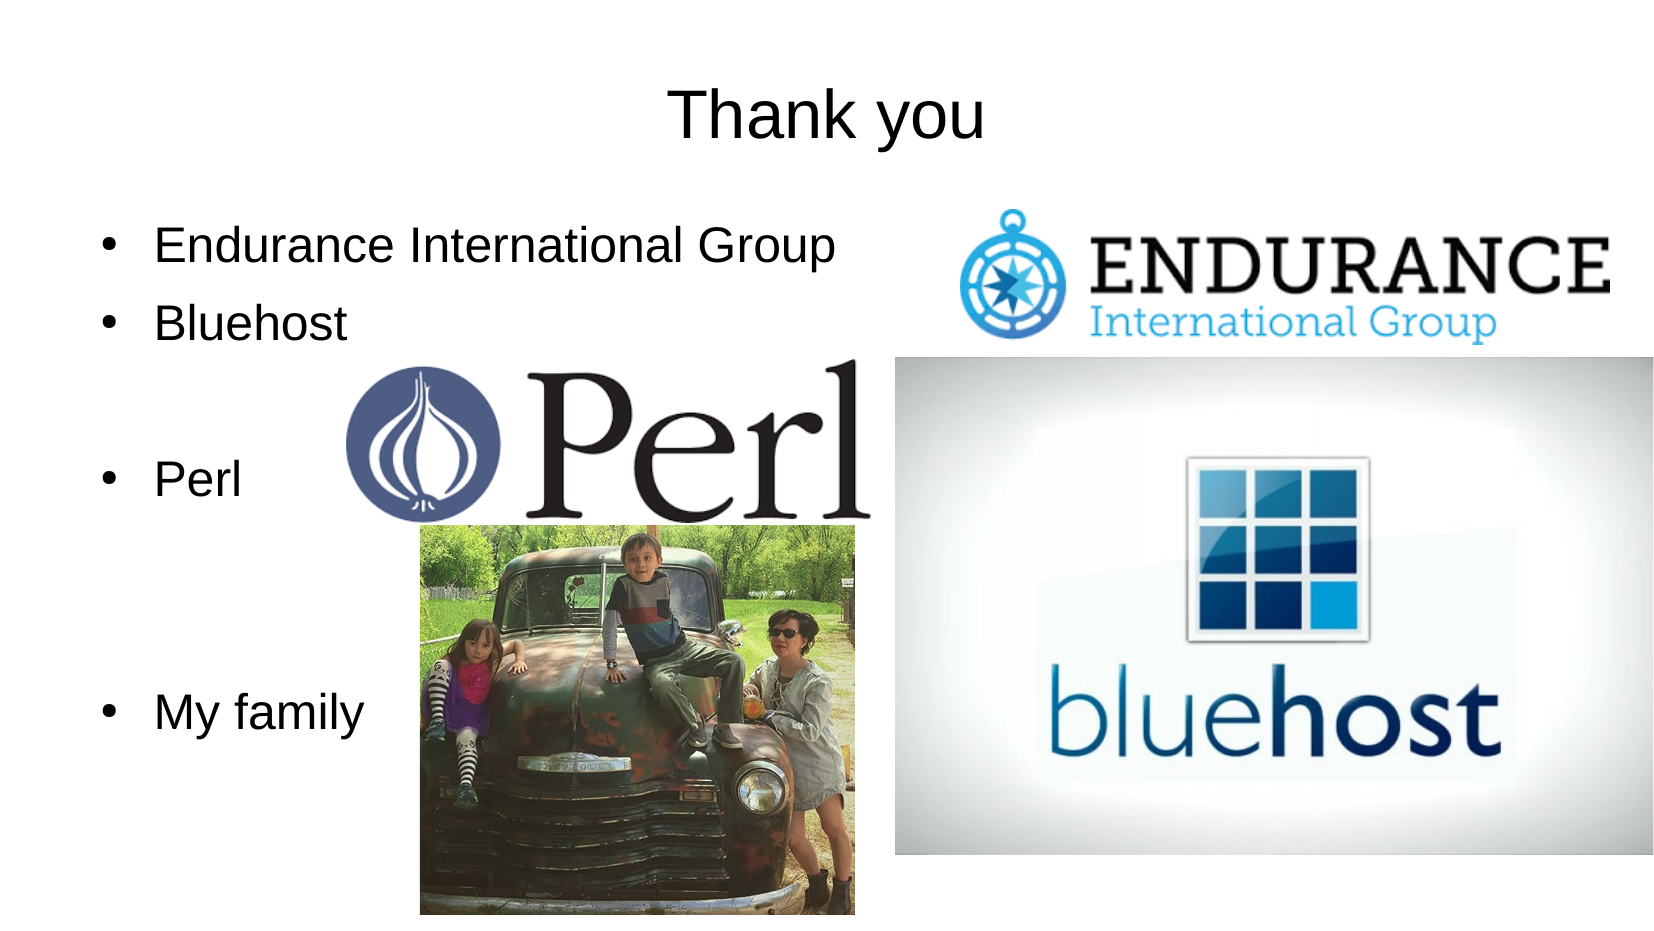

# Thank you
Endurance International Group
Bluehost
Perl
My family